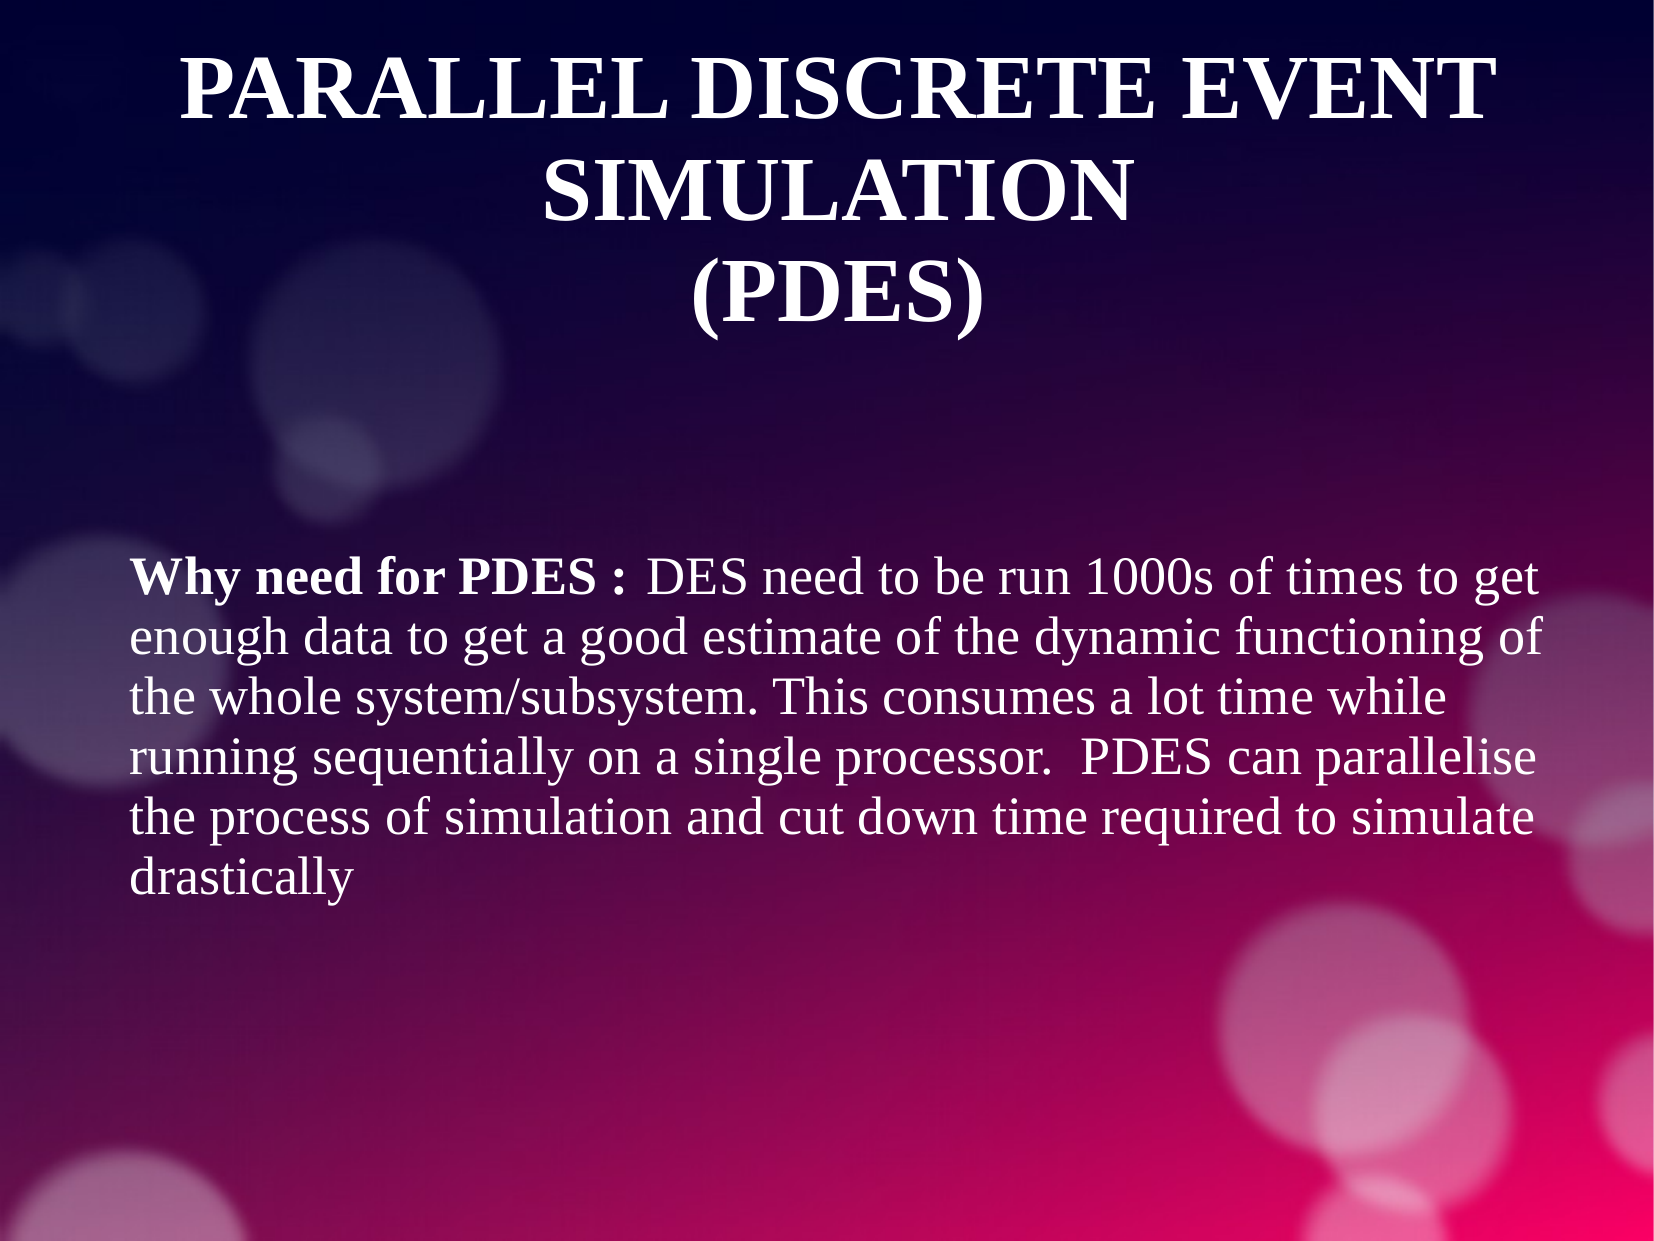

# PARALLEL DISCRETE EVENT SIMULATION (PDES)
Why need for PDES :	DES need to be run 1000s of times to get enough data to get a good estimate of the dynamic functioning of the whole system/subsystem. This consumes a lot time while running sequentially on a single processor. PDES can parallelise the process of simulation and cut down time required to simulate drastically